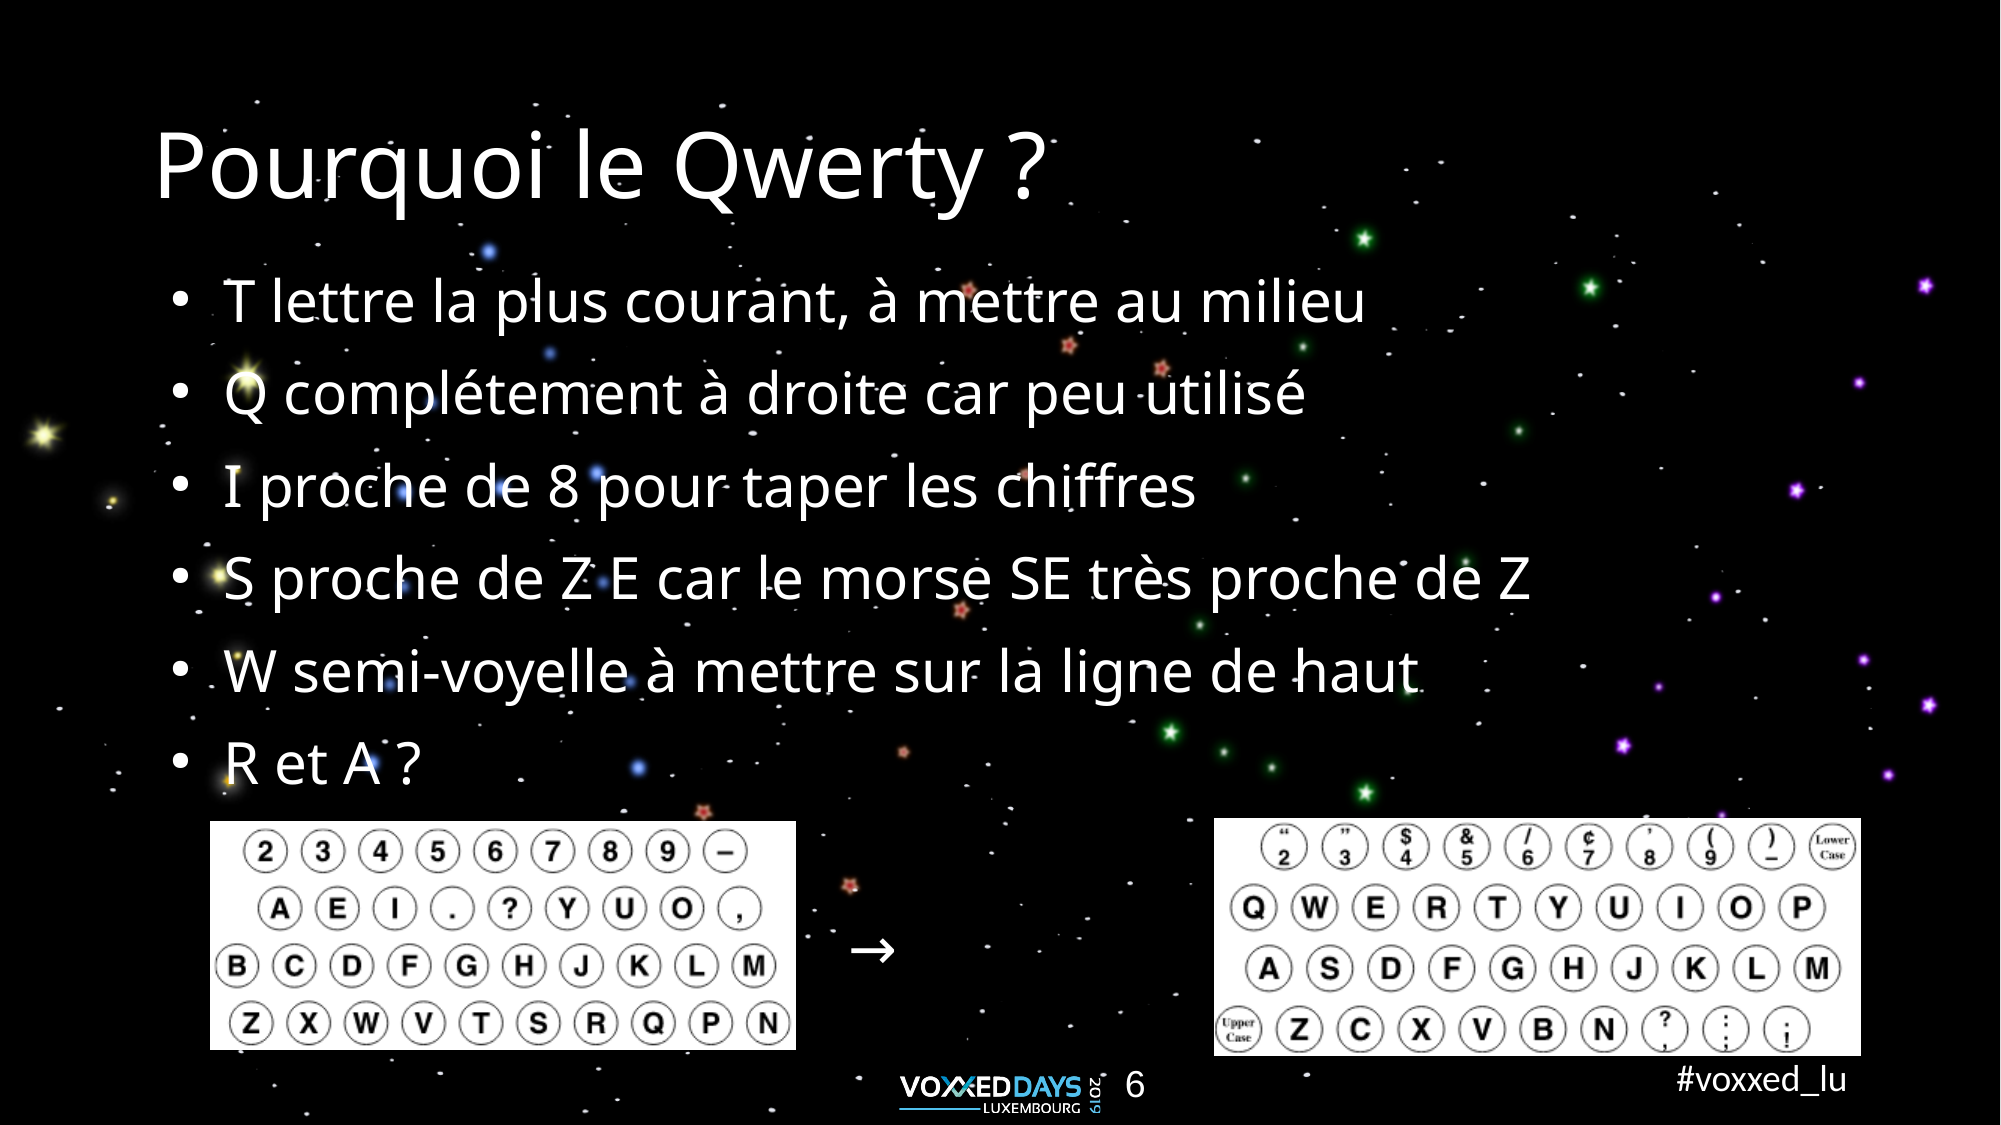

# Pourquoi le Qwerty ?
T lettre la plus courant, à mettre au milieu
Q complétement à droite car peu utilisé
I proche de 8 pour taper les chiffres
S proche de Z E car le morse SE très proche de Z
W semi-voyelle à mettre sur la ligne de haut
R et A ?
 →